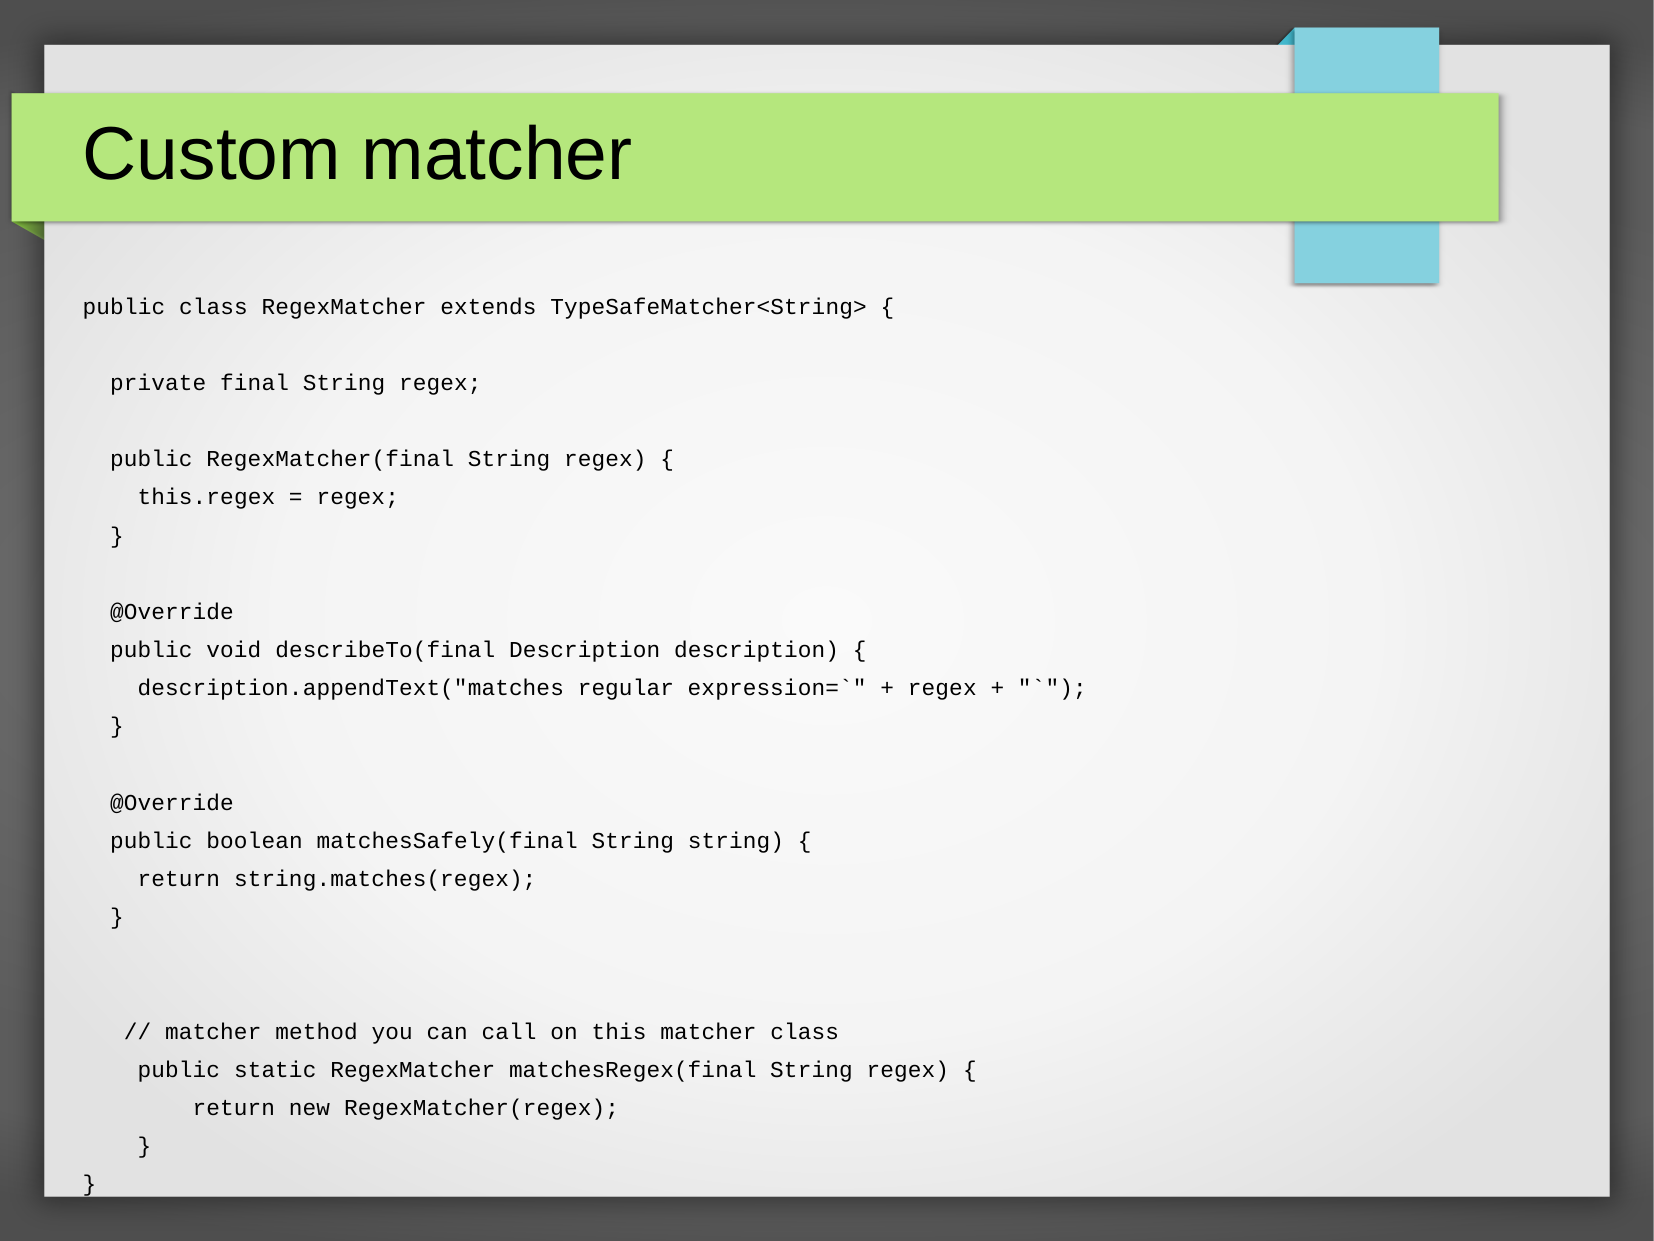

# Custom matcher
public class RegexMatcher extends TypeSafeMatcher<String> {
 private final String regex;
 public RegexMatcher(final String regex) {
 this.regex = regex;
 }
 @Override
 public void describeTo(final Description description) {
 description.appendText("matches regular expression=`" + regex + "`");
 }
 @Override
 public boolean matchesSafely(final String string) {
 return string.matches(regex);
 }
 // matcher method you can call on this matcher class
 public static RegexMatcher matchesRegex(final String regex) {
 return new RegexMatcher(regex);
 }
}